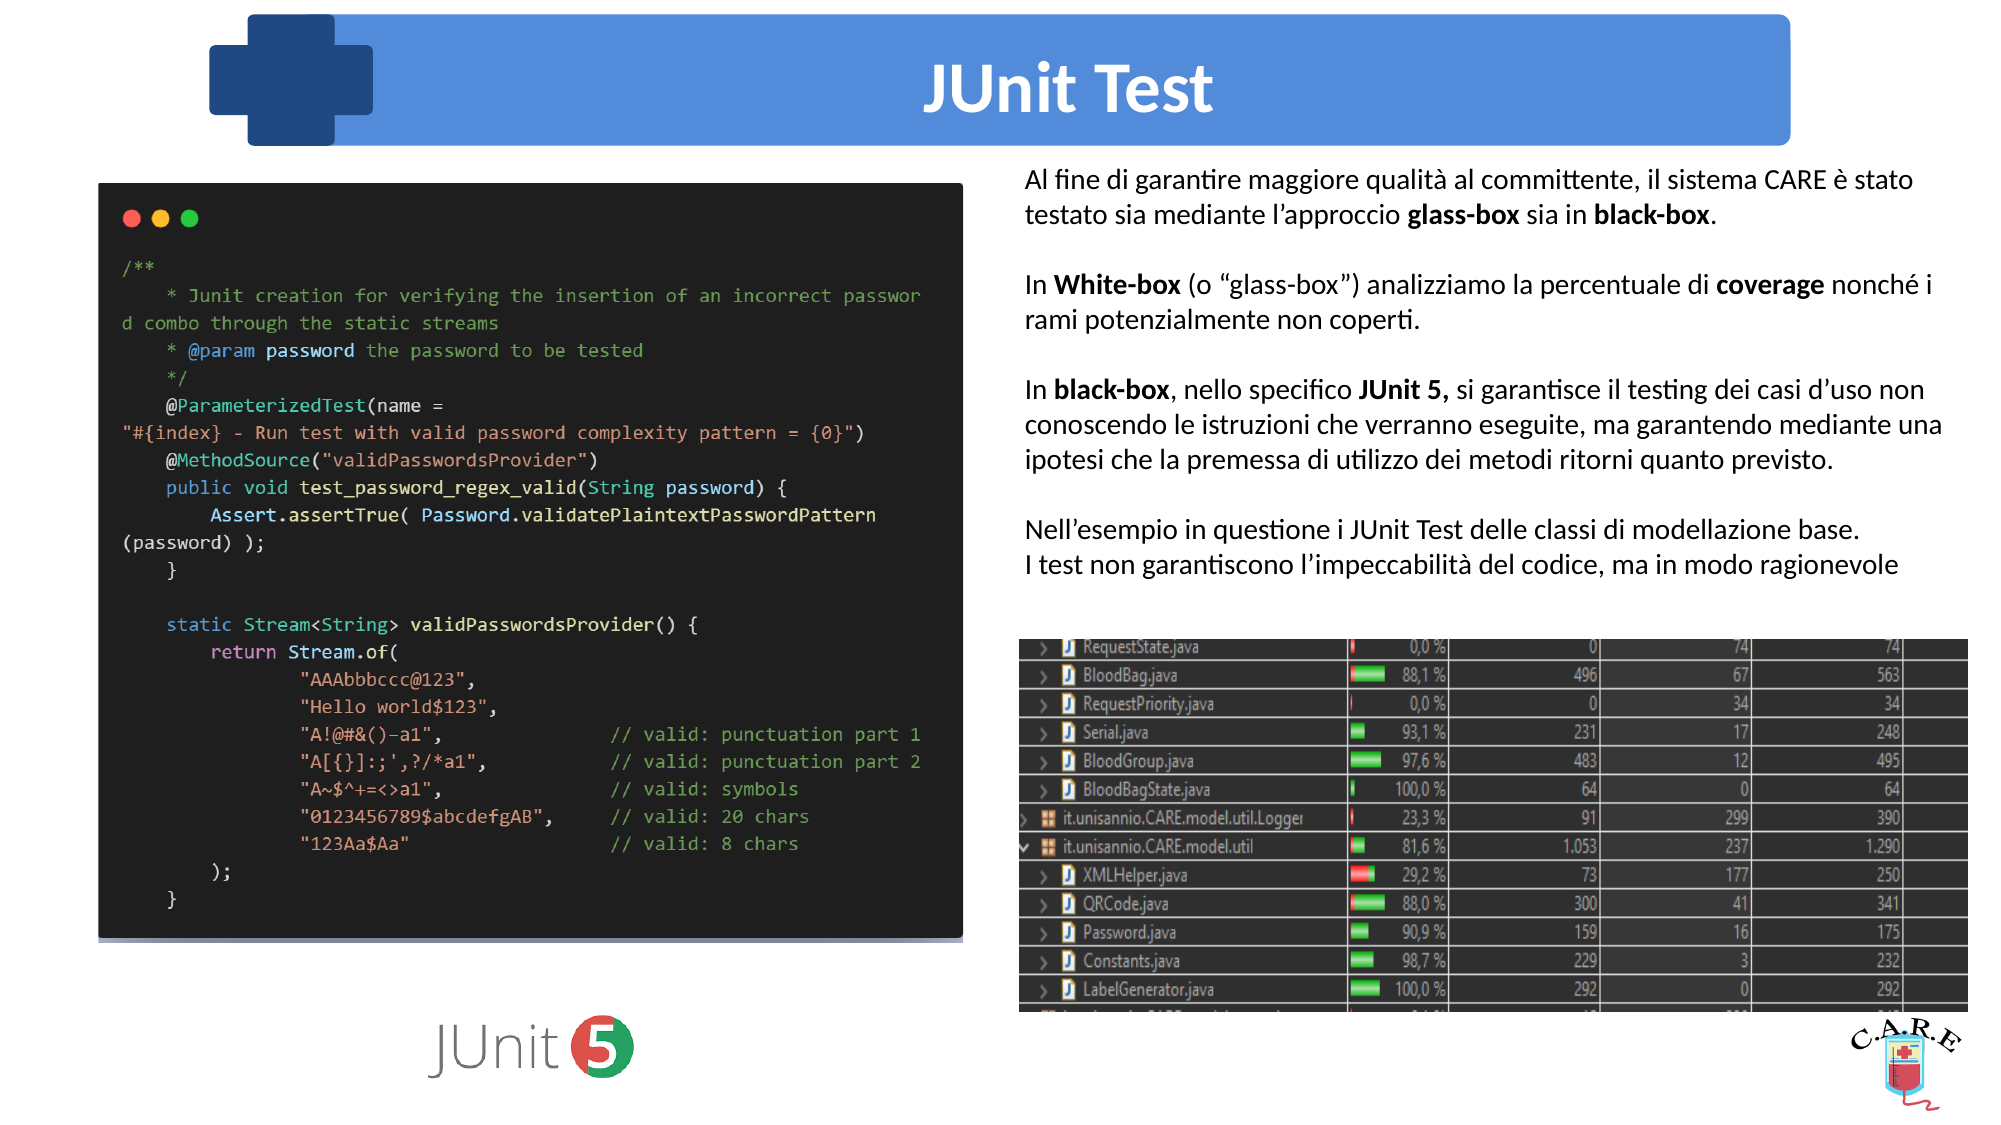

JUnit Test
Il software C.A.R.E è stato testato attraverso l’utilizzo di Junit 5, al fine di avere un codice più sicuro possibile.
All’interno dei test effettuati, sono stati utilizzati degli Stream contenenti vari input, con lo scopo di verificare l’andamento del sistema in diversi casi.
Sono state testate solo le classi base, dato che l’intero sistema C.A.R.E è basato su quest’ultime
Al fine di garantire maggiore qualità al committente, il sistema CARE è stato testato sia mediante l’approccio glass-box sia in black-box.
In White-box (o “glass-box”) analizziamo la percentuale di coverage nonché i rami potenzialmente non coperti.
In black-box, nello specifico JUnit 5, si garantisce il testing dei casi d’uso non conoscendo le istruzioni che verranno eseguite, ma garantendo mediante una ipotesi che la premessa di utilizzo dei metodi ritorni quanto previsto.
Nell’esempio in questione i JUnit Test delle classi di modellazione base.
I test non garantiscono l’impeccabilità del codice, ma in modo ragionevole